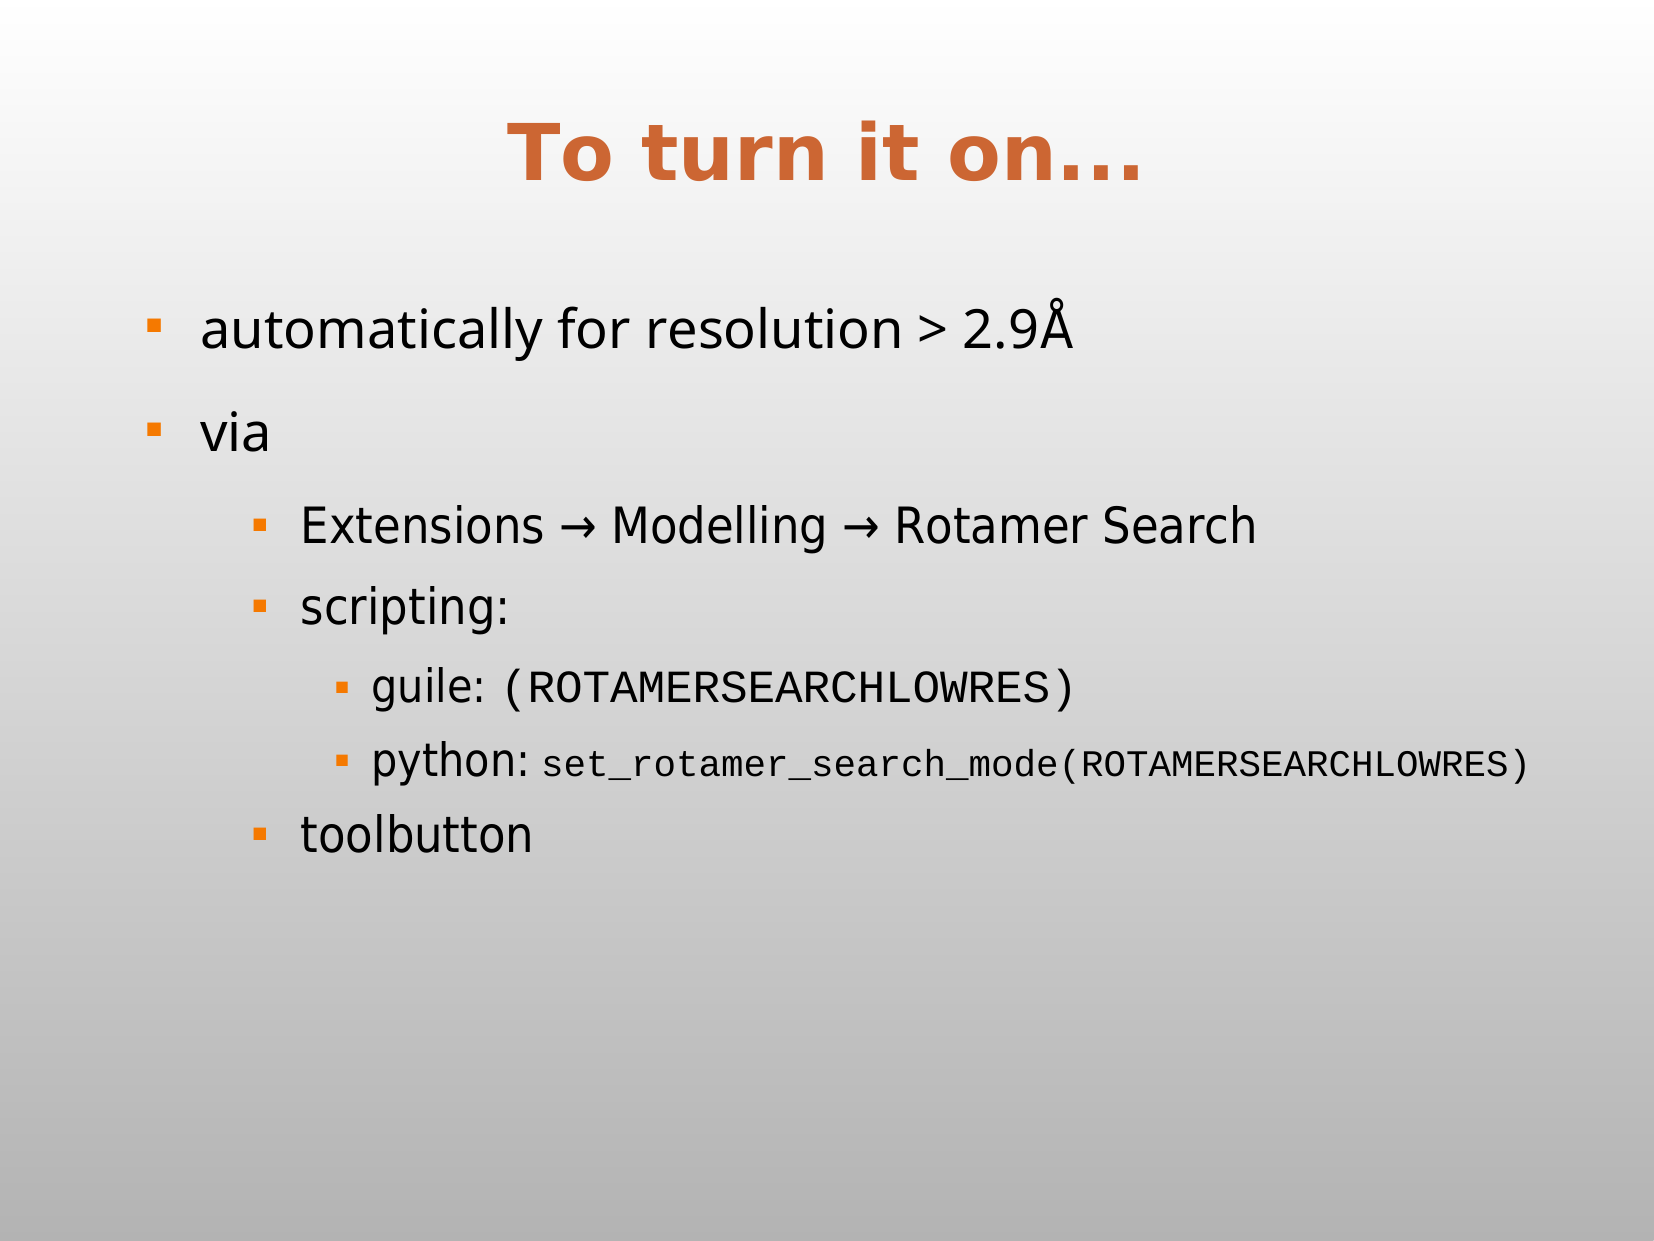

# To turn it on...
automatically for resolution > 2.9Å
via
Extensions → Modelling → Rotamer Search
scripting:
guile: (ROTAMERSEARCHLOWRES)
python: set_rotamer_search_mode(ROTAMERSEARCHLOWRES)
toolbutton